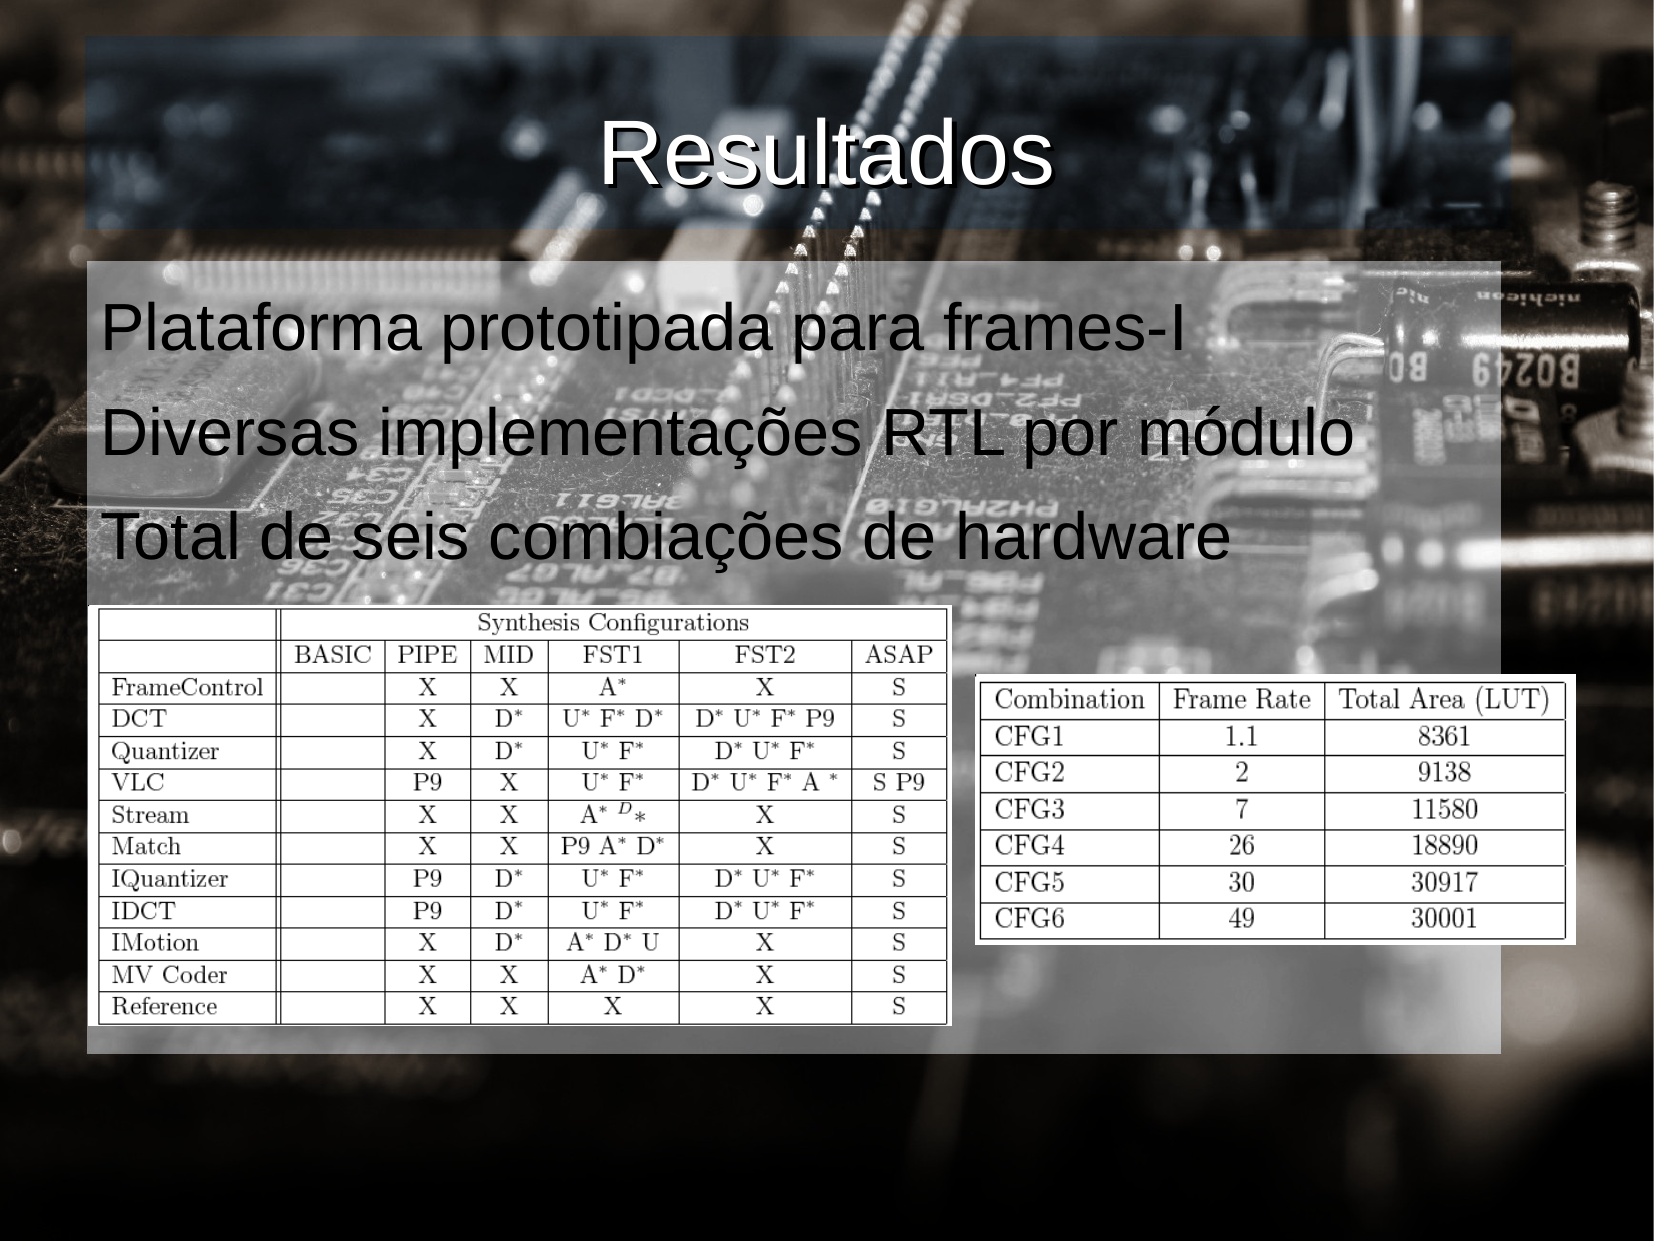

# Resultados
Plataforma prototipada para frames-I
Diversas implementações RTL por módulo
Total de seis combiações de hardware